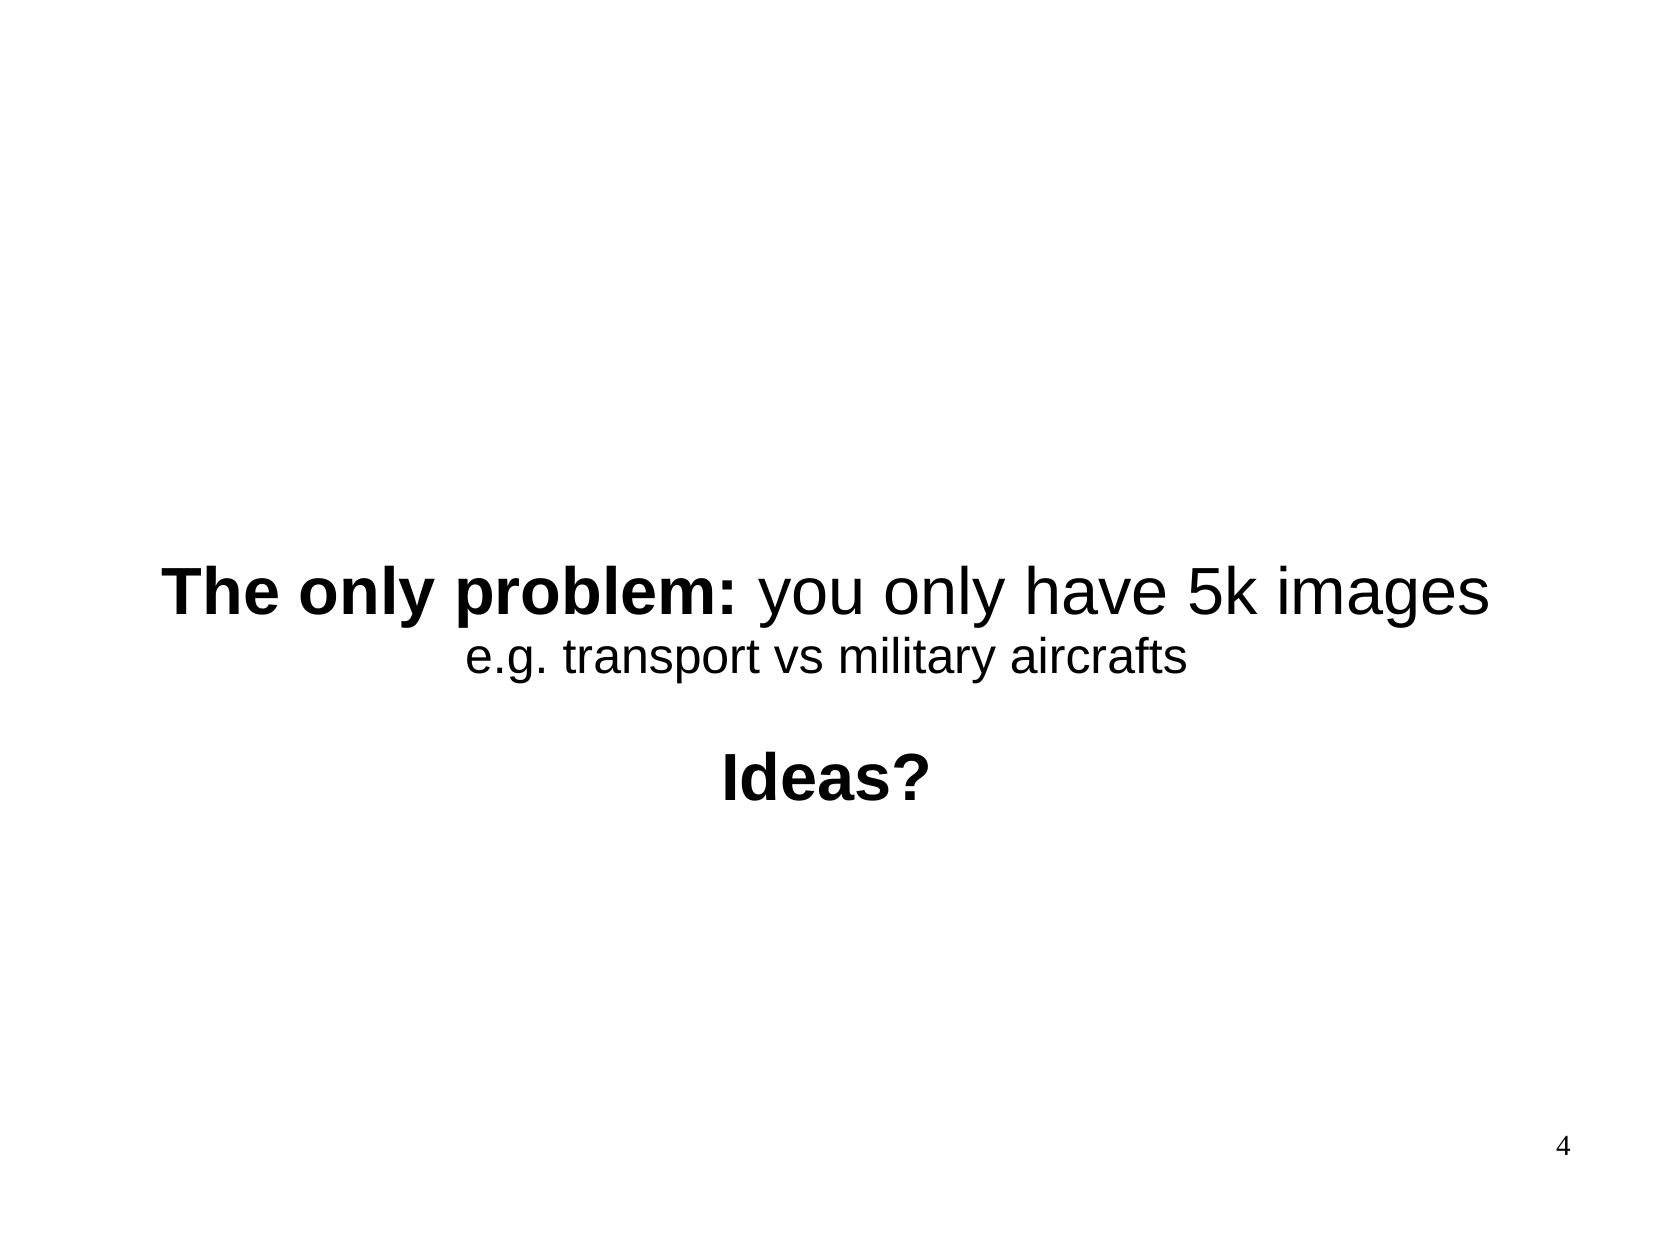

# The only problem: you only have 5k images e.g. transport vs military aircrafts Ideas?
4